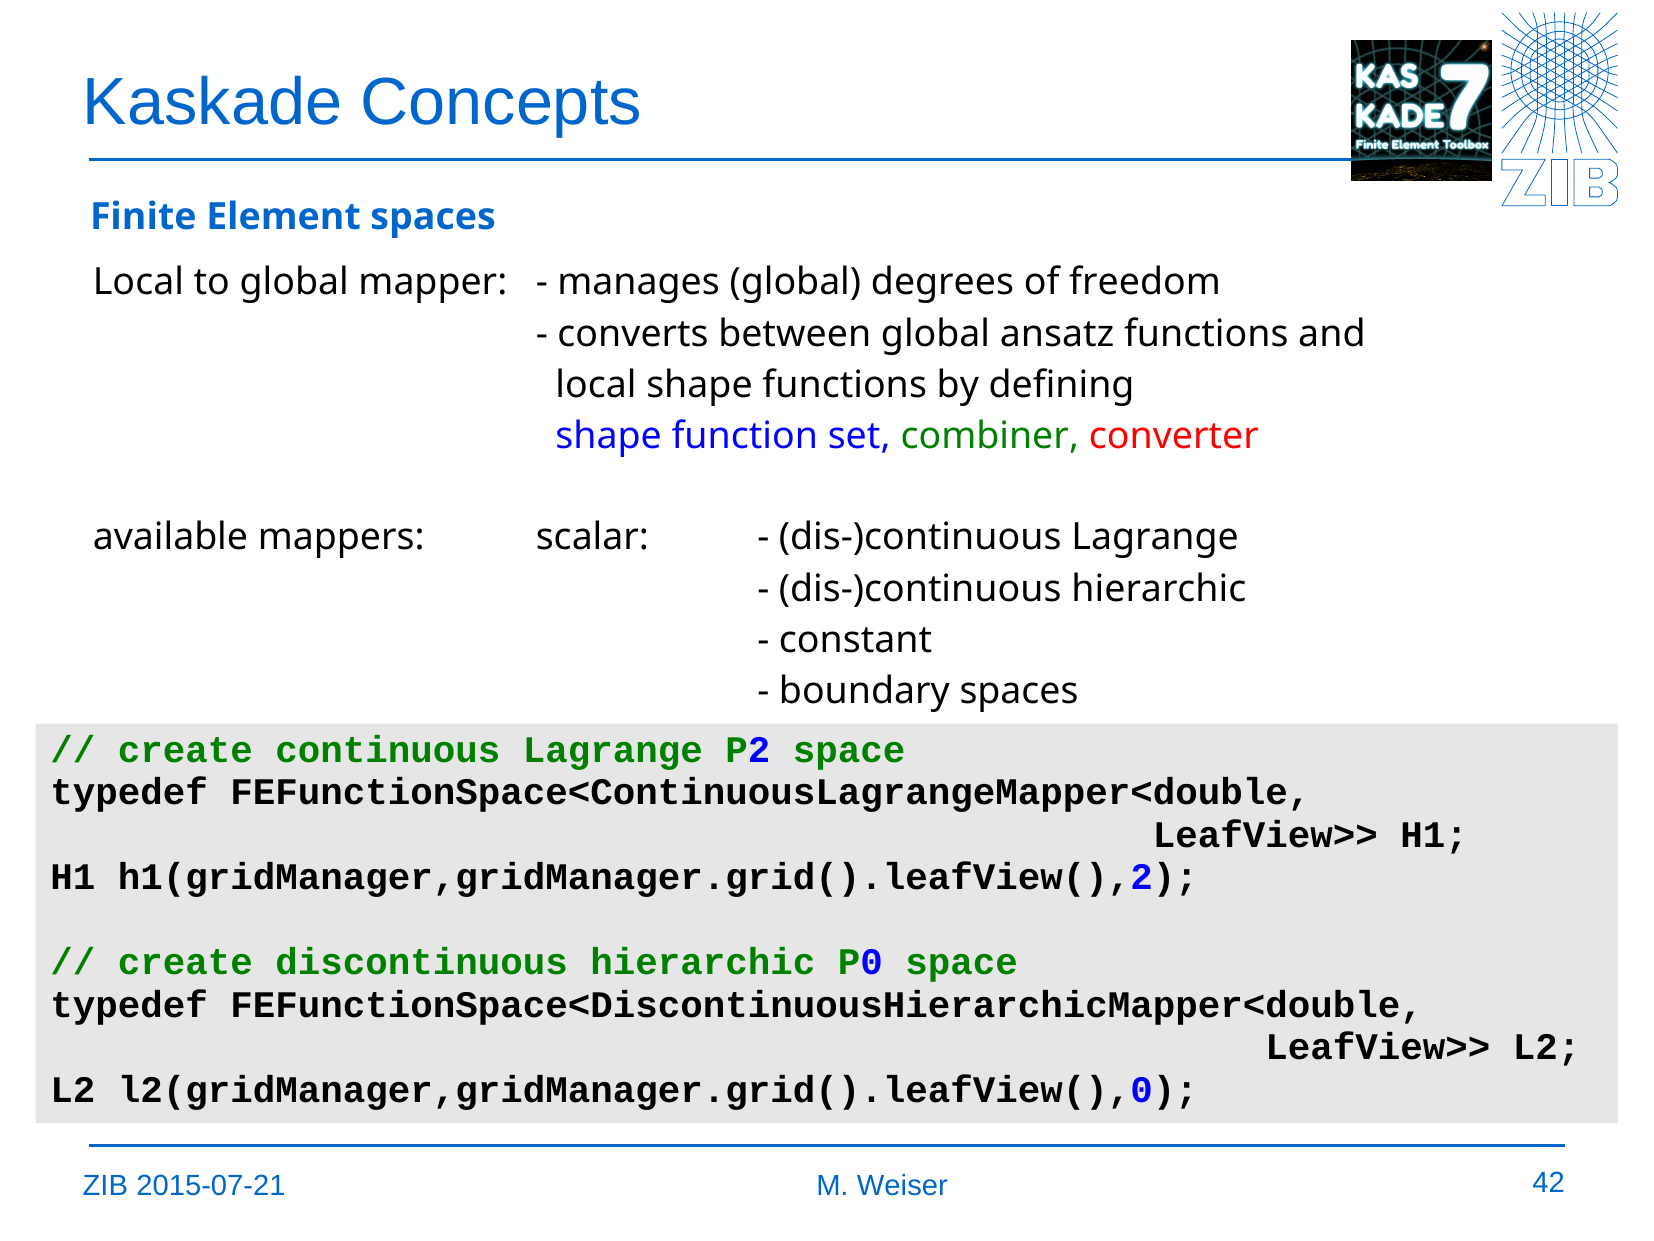

# Kaskade Concepts
Finite Element spaces
Local to global mapper:	- manages (global) degrees of freedom
						- converts between global ansatz functions and
						 local shape functions by defining
						 shape function set, combiner, converter
available mappers:		scalar:		- (dis-)continuous Lagrange
									- (dis-)continuous hierarchic
									- constant
									- boundary spaces
						vectorial:	- Nedelec
// create continuous Lagrange P2 space
typedef FEFunctionSpace<ContinuousLagrangeMapper<double,
 LeafView>> H1;
H1 h1(gridManager,gridManager.grid().leafView(),2);
// create discontinuous hierarchic P0 space
typedef FEFunctionSpace<DiscontinuousHierarchicMapper<double,
 LeafView>> L2;
L2 l2(gridManager,gridManager.grid().leafView(),0);
42
ZIB 2015-07-21
M. Weiser